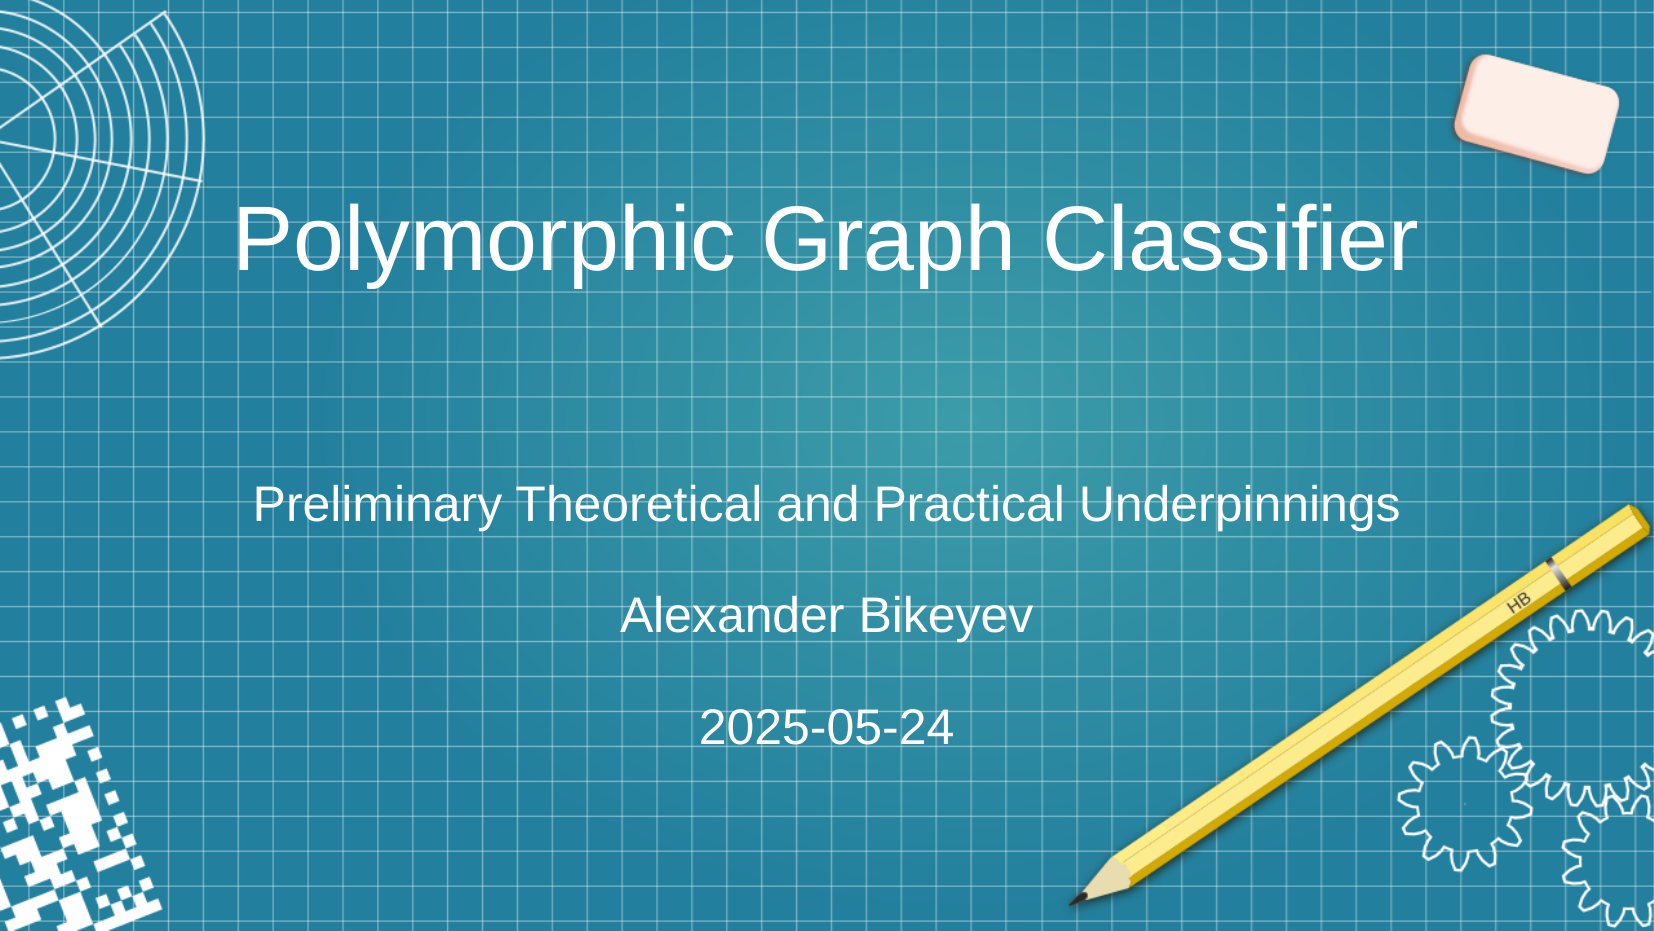

# Polymorphic Graph Classifier
Preliminary Theoretical and Practical Underpinnings
Alexander Bikeyev
2025-05-24